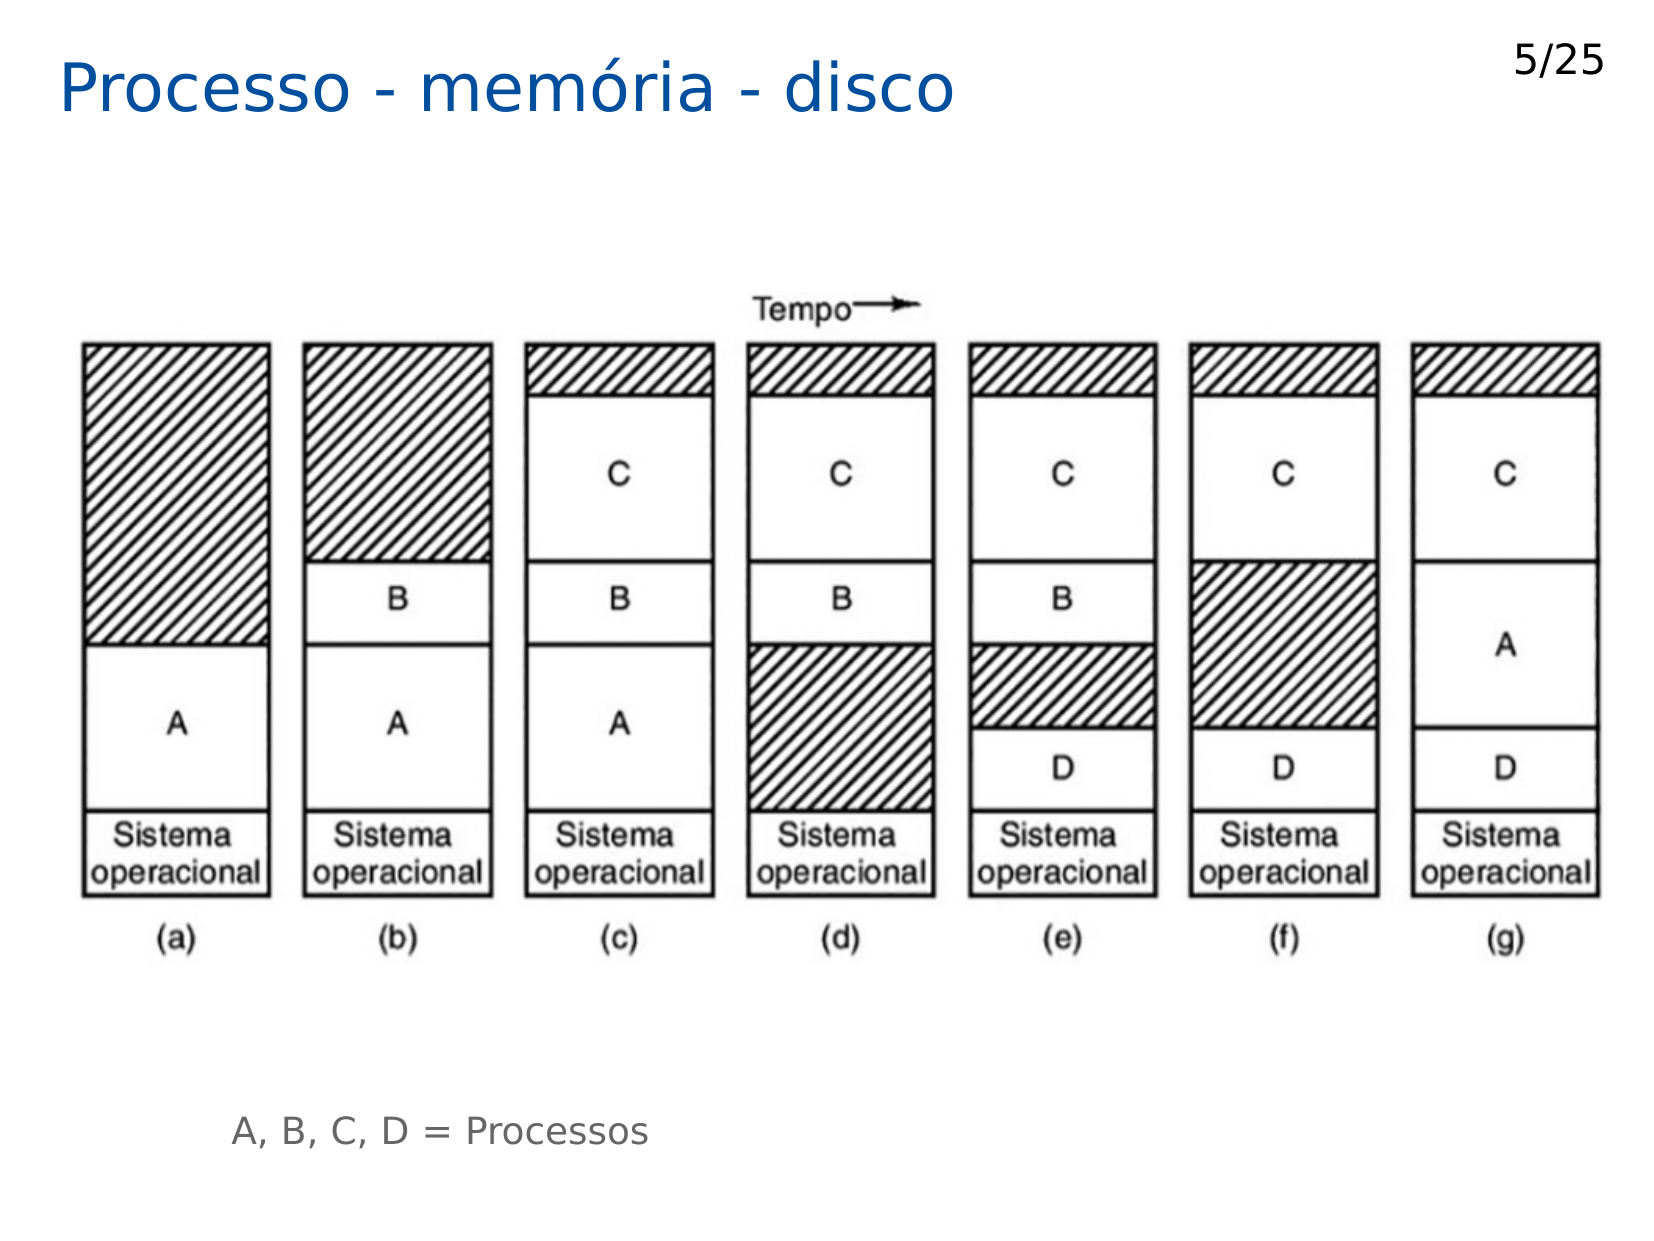

# Processo - memória - disco
5
A, B, C, D = Processos